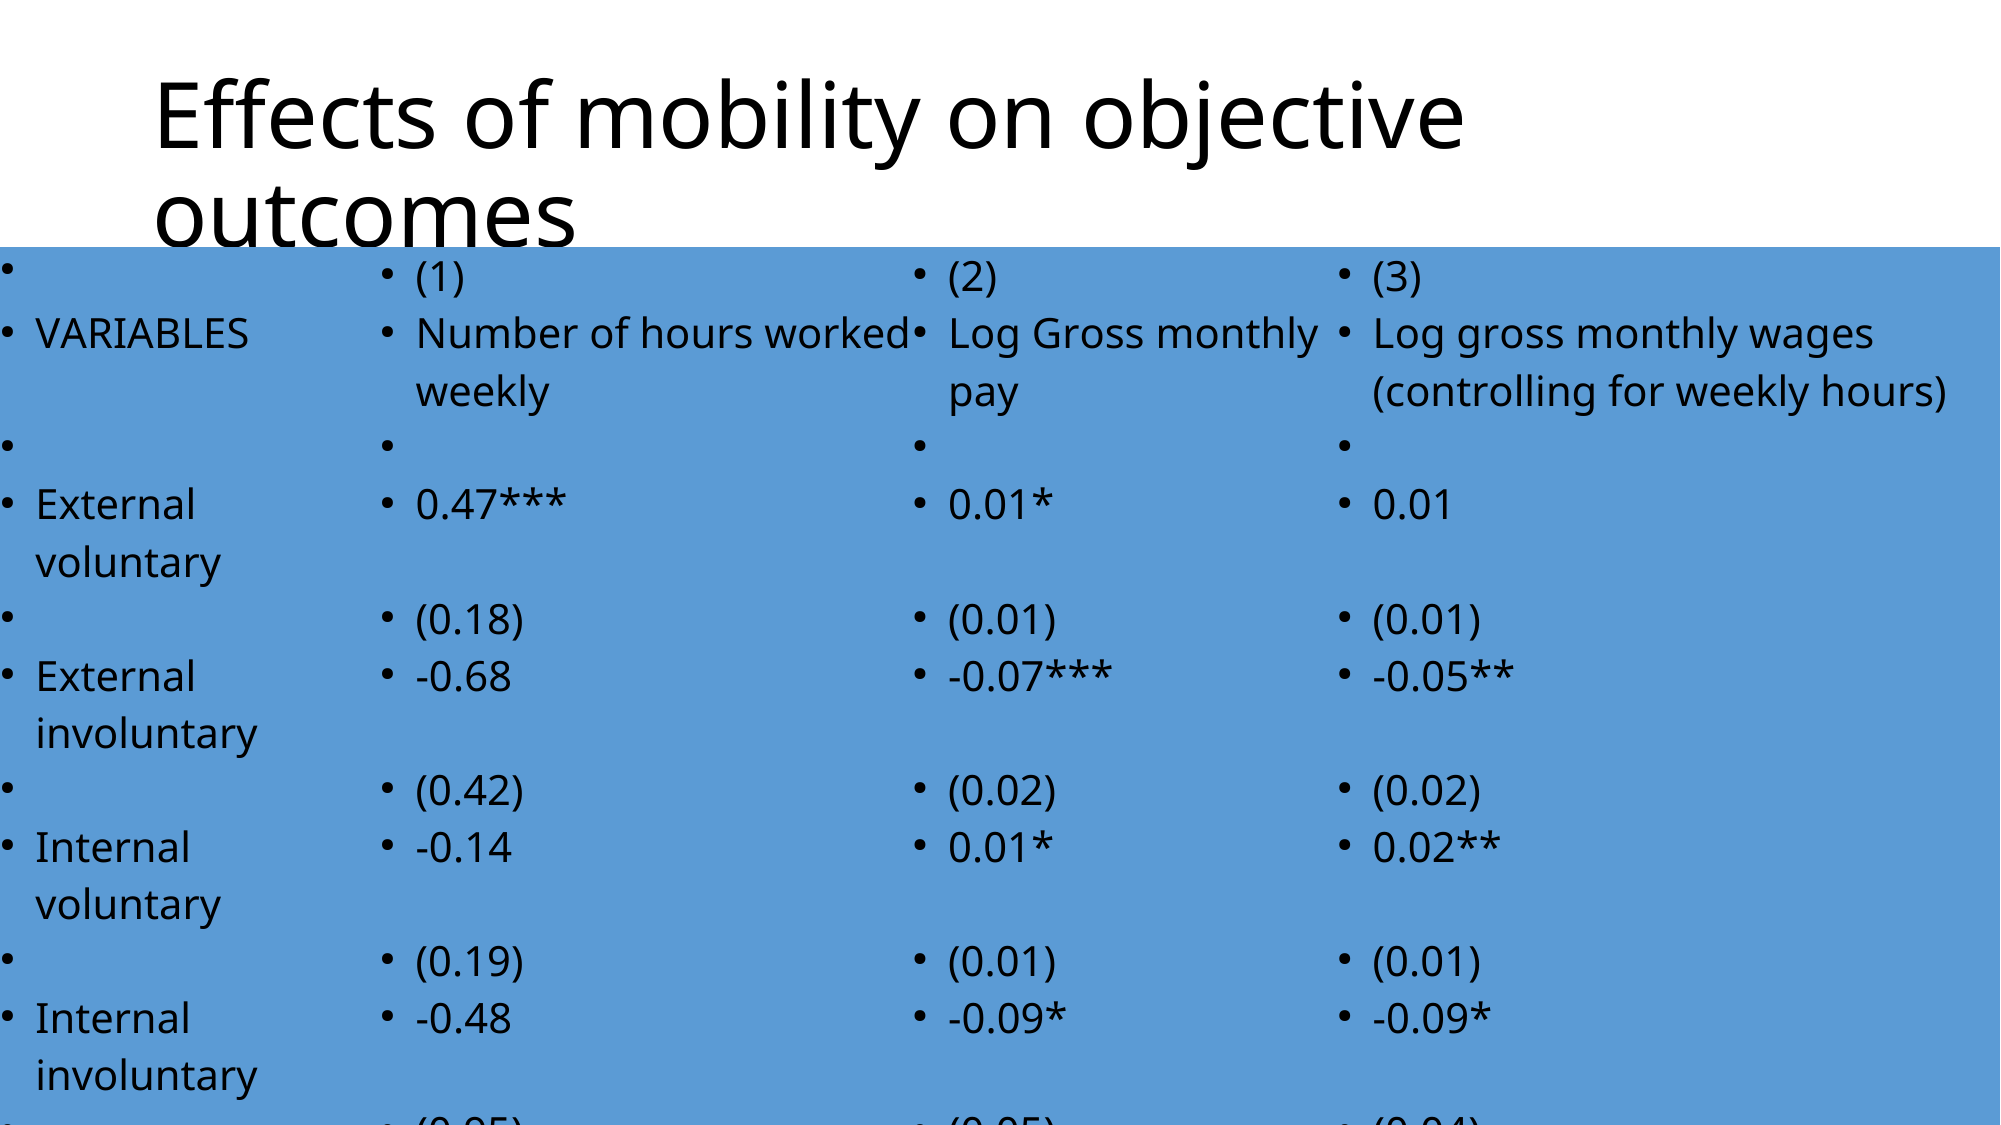

# Effects of mobility on objective outcomes
| | (1) | (2) | (3) |
| --- | --- | --- | --- |
| VARIABLES | Number of hours worked weekly | Log Gross monthly pay | Log gross monthly wages (controlling for weekly hours) |
| | | | |
| External voluntary | 0.47\*\*\* | 0.01\* | 0.01 |
| | (0.18) | (0.01) | (0.01) |
| External involuntary | -0.68 | -0.07\*\*\* | -0.05\*\* |
| | (0.42) | (0.02) | (0.02) |
| Internal voluntary | -0.14 | 0.01\* | 0.02\*\* |
| | (0.19) | (0.01) | (0.01) |
| Internal involuntary | -0.48 | -0.09\* | -0.09\* |
| | (0.95) | (0.05) | (0.04) |
| Constant | 34.93\*\*\* | 7.47\*\*\* | 6.85\*\*\* |
| | (1.94) | (0.08) | (0.08) |
| | | | |
| Observations | 26,020 | 26,057 | 26,020 |
| R-squared | 0.02 | 0.25 | 0.25 |
| Number of pid | 3,698 | 3,698 | 3,698 |
| Wave | 10-18 | 10-18 | 10-18 |
| Weights | Clustered SE | Clustered SE | Clustered SE |